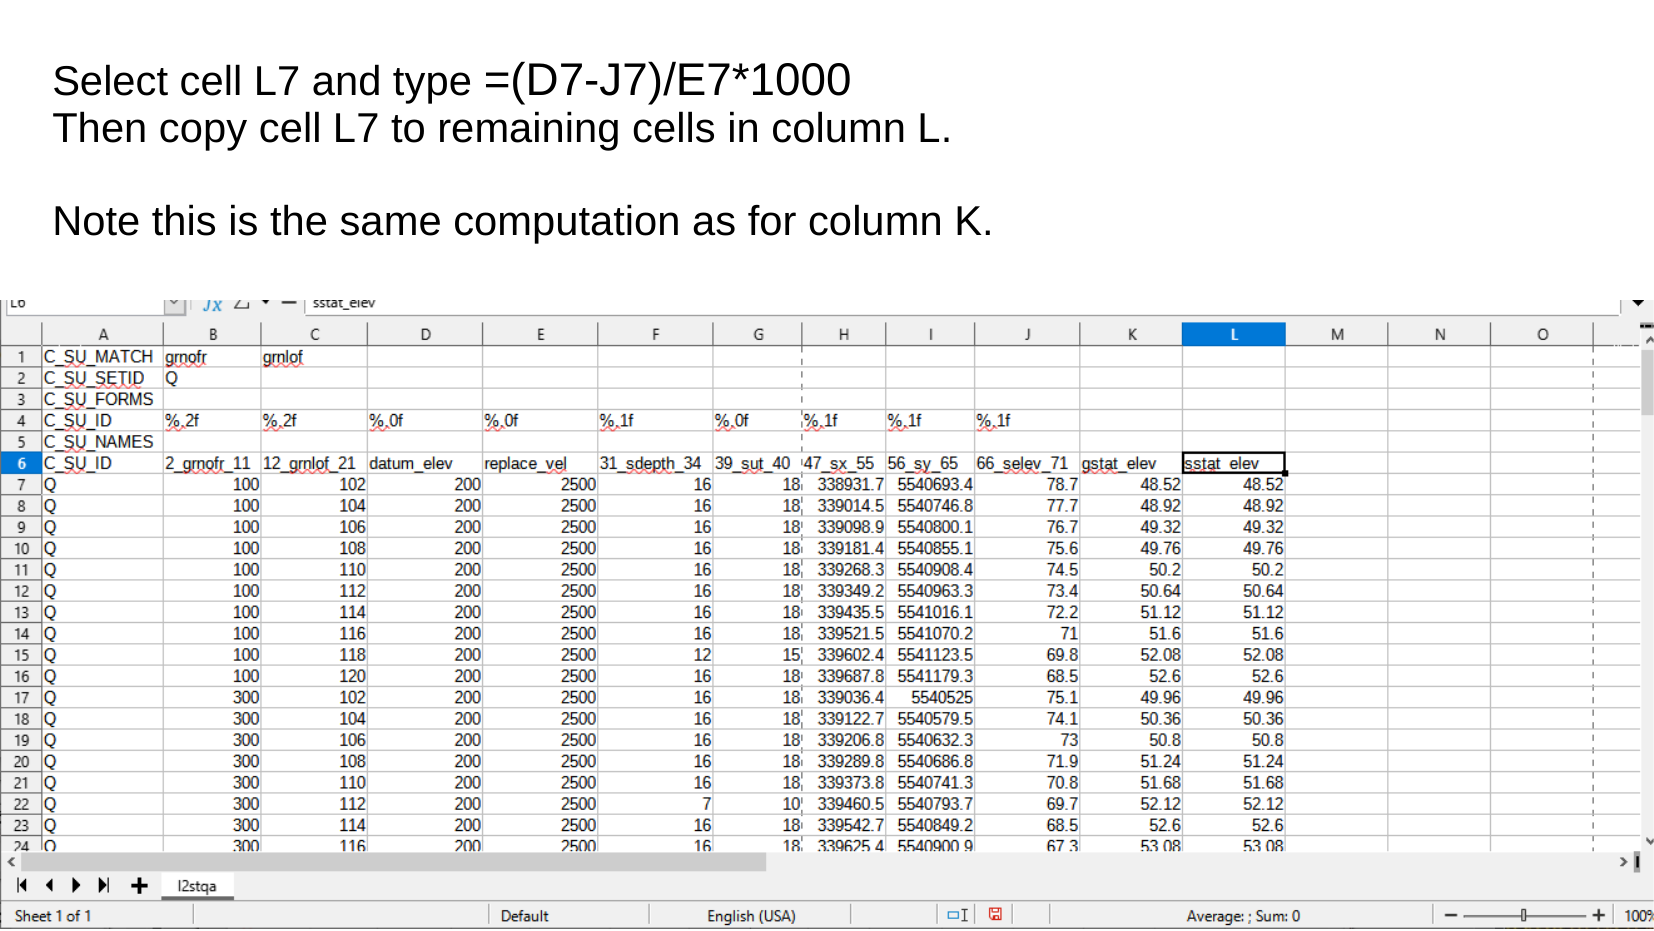

Select cell L7 and type =(D7-J7)/E7*1000
Then copy cell L7 to remaining cells in column L.
Note this is the same computation as for column K.